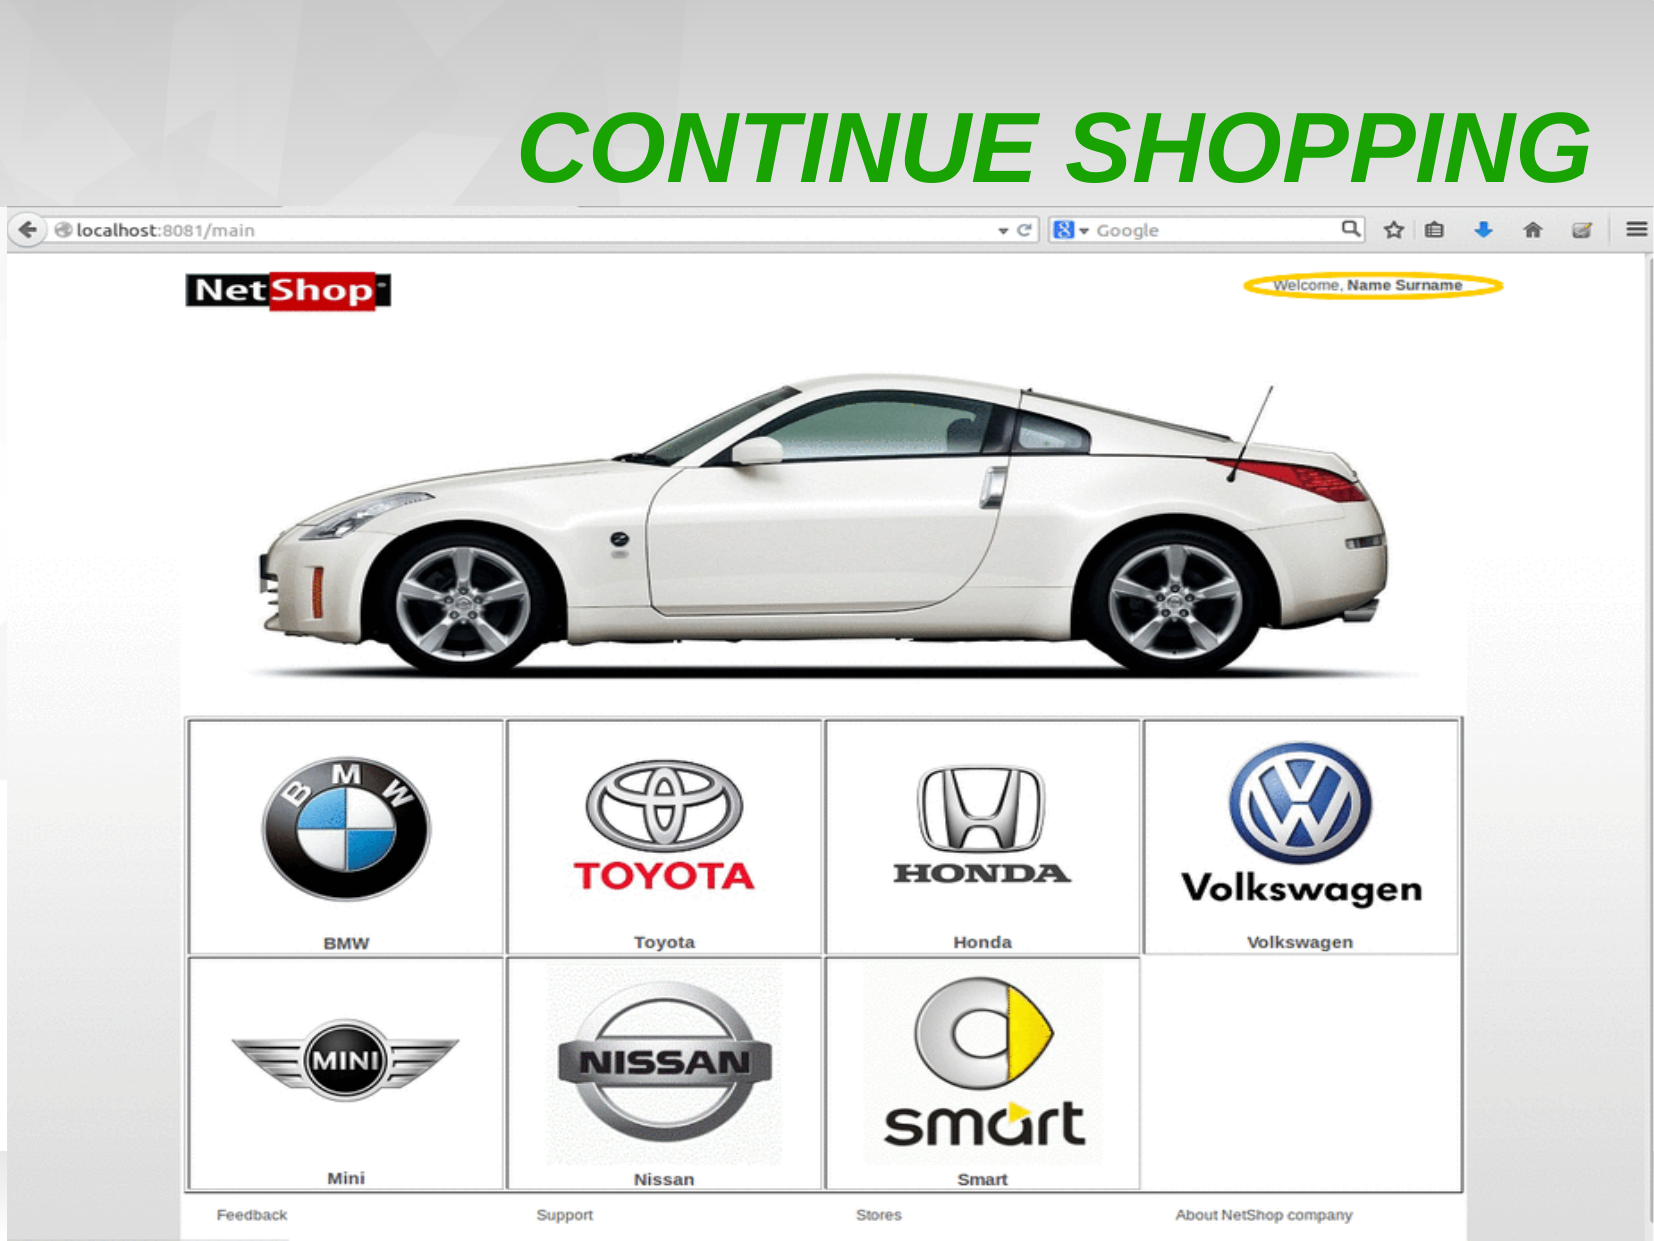

# CONTINUE SHOPPING
 Writing Selenium tests
Writing Mockito tests
Running tests
Running tests after changing source code
17
LibreOffice Productivity Suite